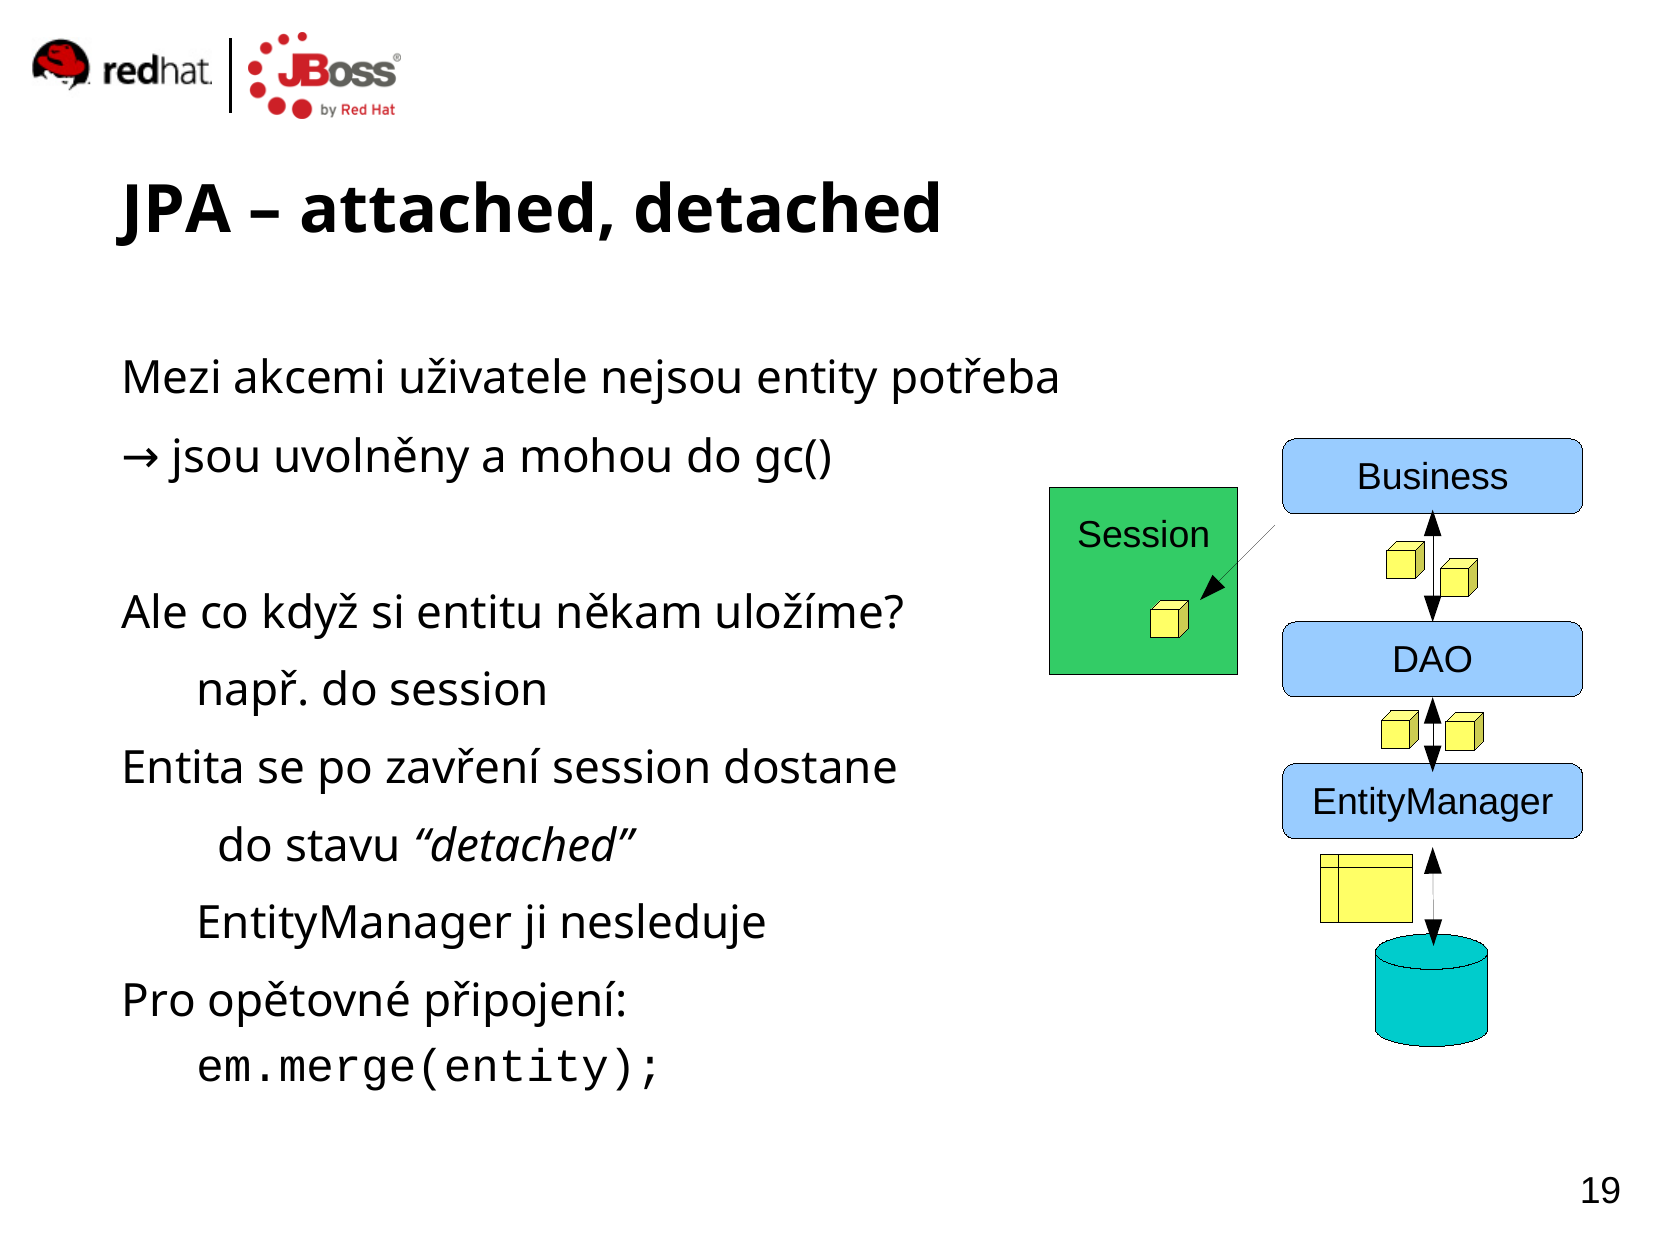

# JPA – attached, detached
Mezi akcemi uživatele nejsou entity potřeba
→ jsou uvolněny a mohou do gc()
Ale co když si entitu někam uložíme?
např. do session
Entita se po zavření session dostane
 do stavu “detached”
EntityManager ji nesleduje
Pro opětovné připojení:
em.merge(entity);
Business
Session
DAO
EntityManager